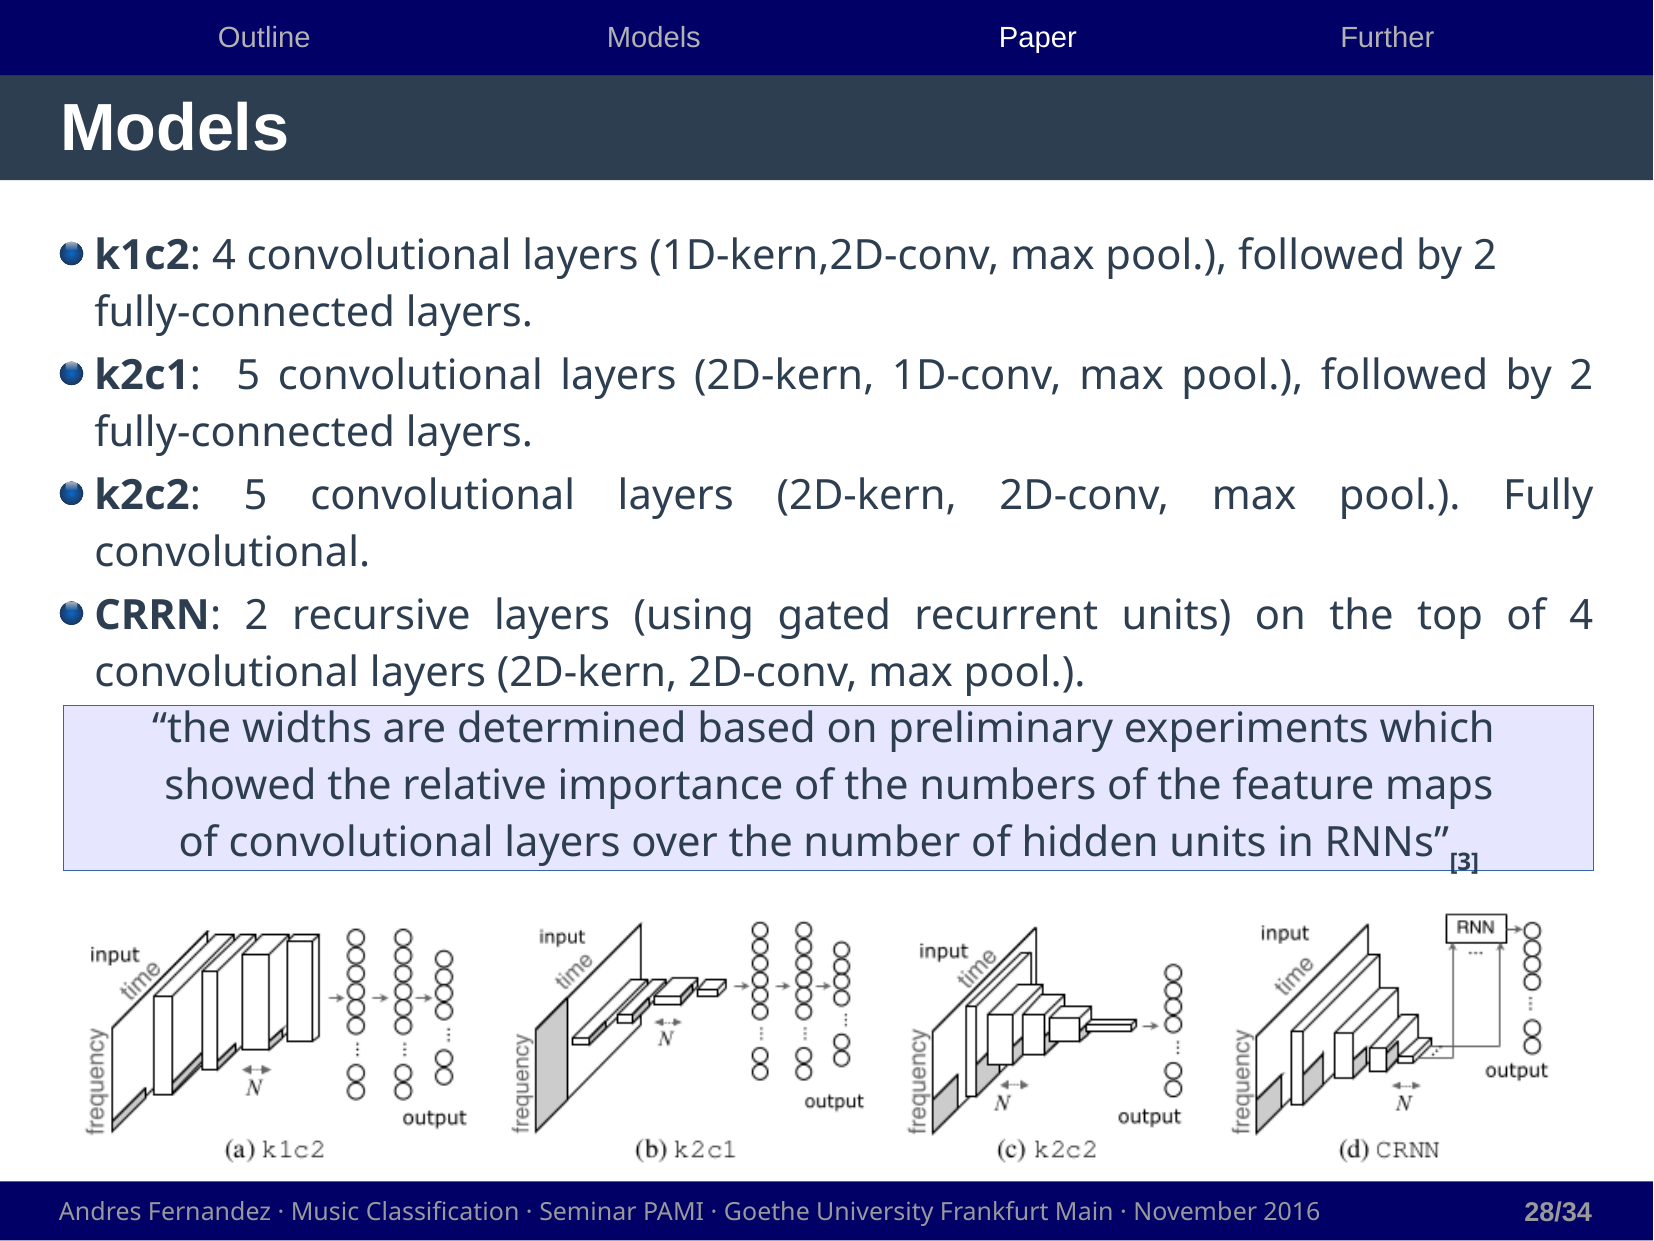

Outline Models Paper Further
# Models
k1c2: 4 convolutional layers (1D-kern,2D-conv, max pool.), followed by 2 fully-connected layers.
k2c1: 5 convolutional layers (2D-kern, 1D-conv, max pool.), followed by 2 fully-connected layers.
k2c2: 5 convolutional layers (2D-kern, 2D-conv, max pool.). Fully convolutional.
CRRN: 2 recursive layers (using gated recurrent units) on the top of 4 convolutional layers (2D-kern, 2D-conv, max pool.).
Regarding proportions in the CRRN:
“the widths are determined based on preliminary experiments which
showed the relative importance of the numbers of the feature maps
of convolutional layers over the number of hidden units in RNNs”[3]